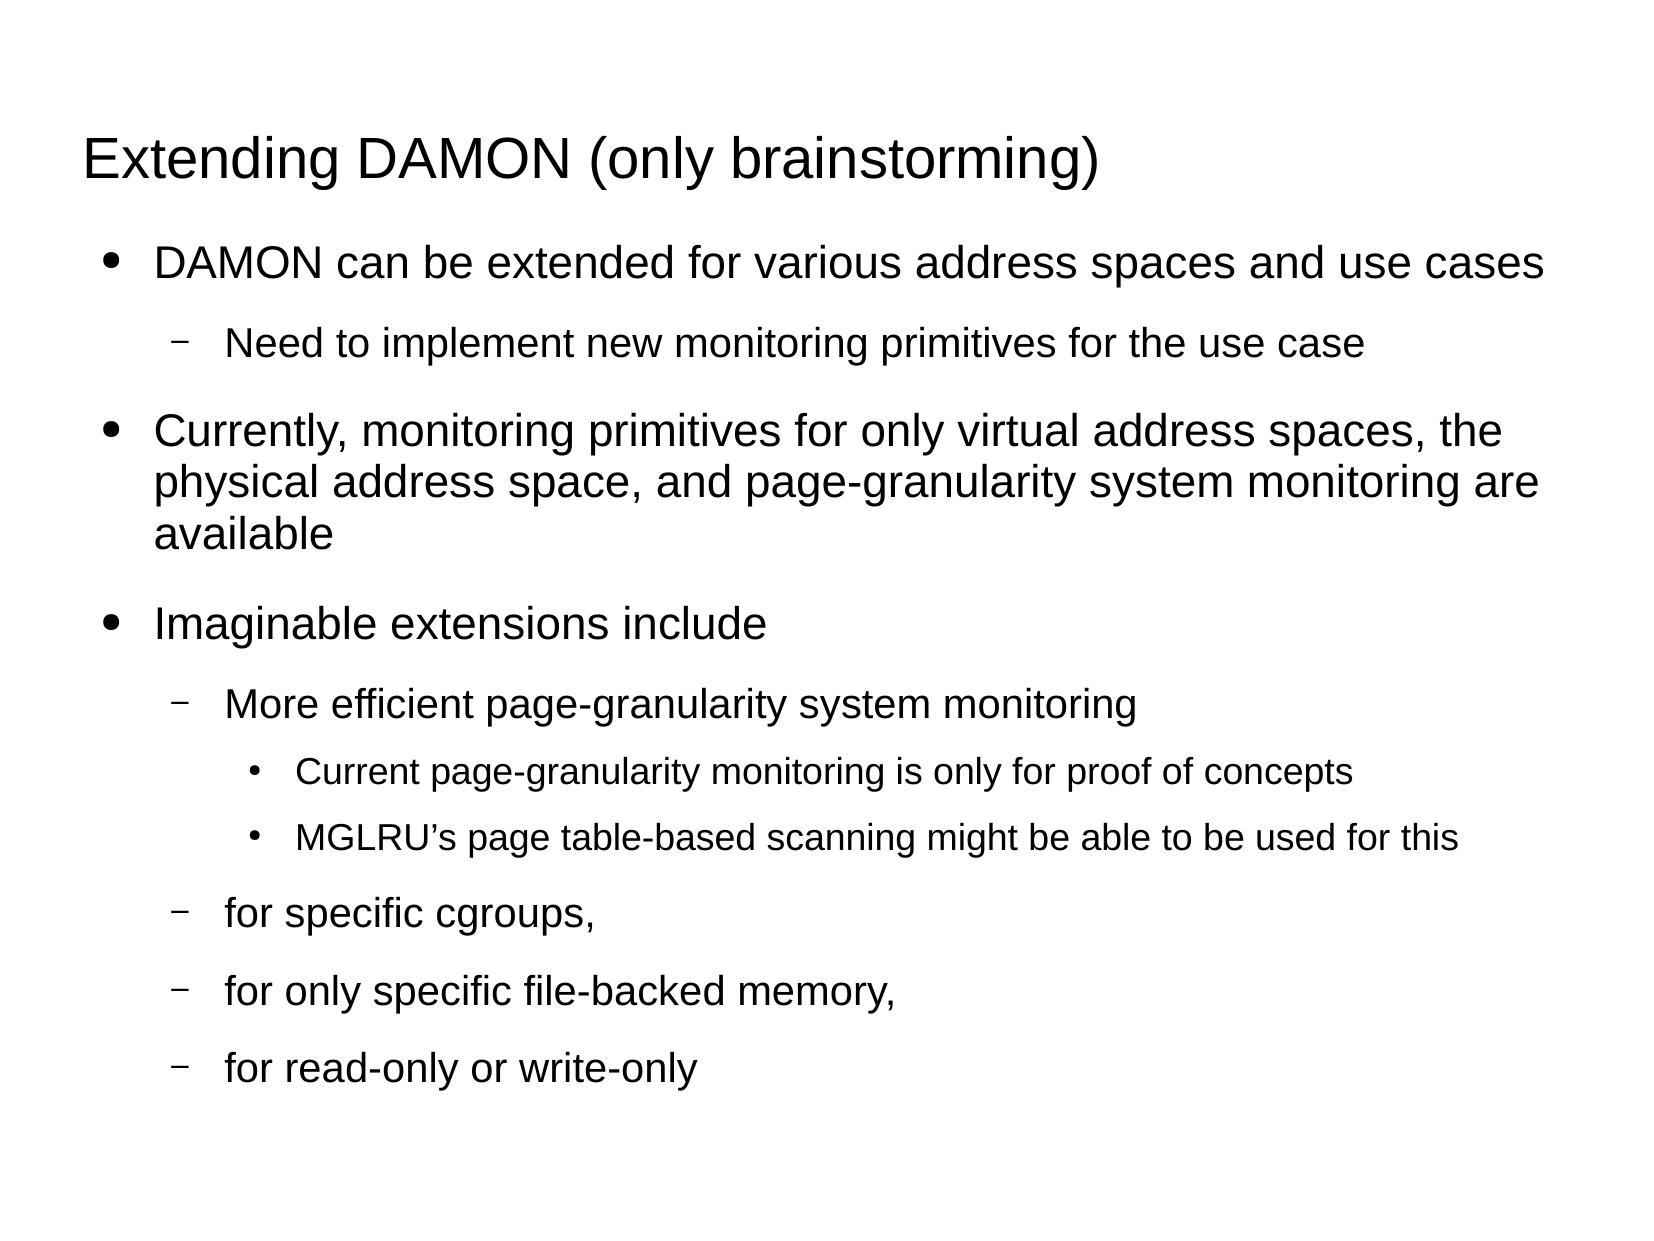

# Extending DAMON (only brainstorming)
DAMON can be extended for various address spaces and use cases
Need to implement new monitoring primitives for the use case
Currently, monitoring primitives for only virtual address spaces, the physical address space, and page-granularity system monitoring are available
Imaginable extensions include
More efficient page-granularity system monitoring
Current page-granularity monitoring is only for proof of concepts
MGLRU’s page table-based scanning might be able to be used for this
for specific cgroups,
for only specific file-backed memory,
for read-only or write-only